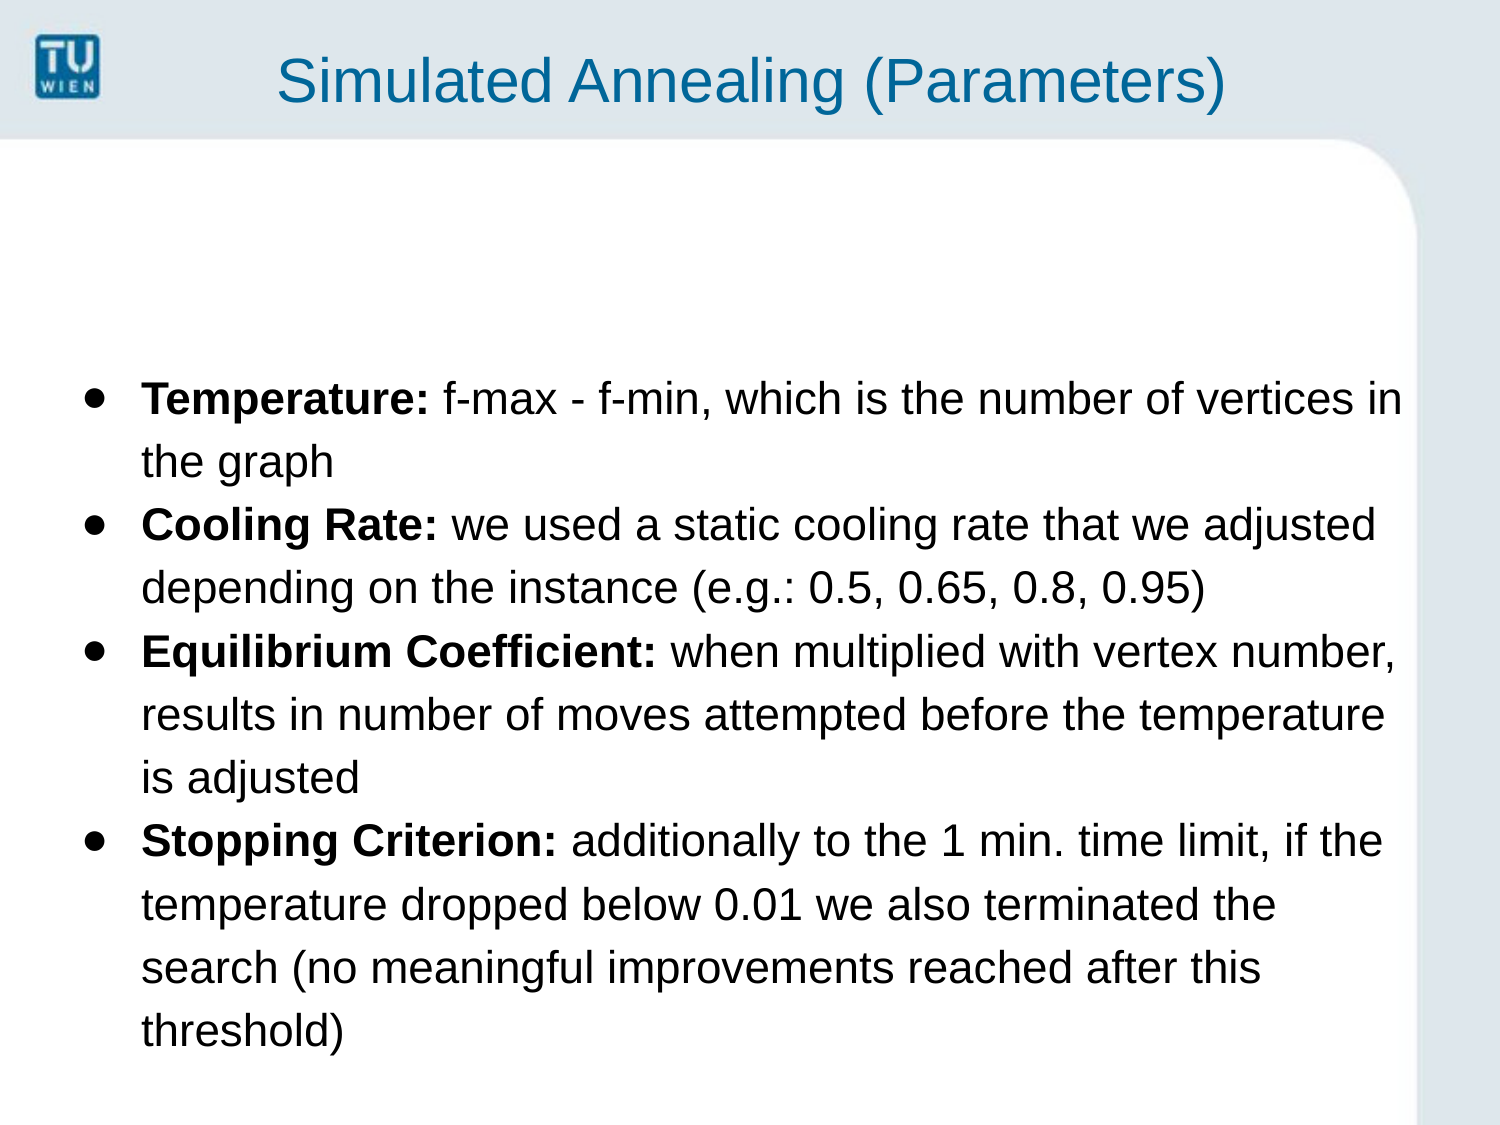

Simulated Annealing (Parameters)
# Temperature: f-max - f-min, which is the number of vertices in the graph
Cooling Rate: we used a static cooling rate that we adjusted depending on the instance (e.g.: 0.5, 0.65, 0.8, 0.95)
Equilibrium Coefficient: when multiplied with vertex number, results in number of moves attempted before the temperature is adjusted
Stopping Criterion: additionally to the 1 min. time limit, if the temperature dropped below 0.01 we also terminated the search (no meaningful improvements reached after this threshold)